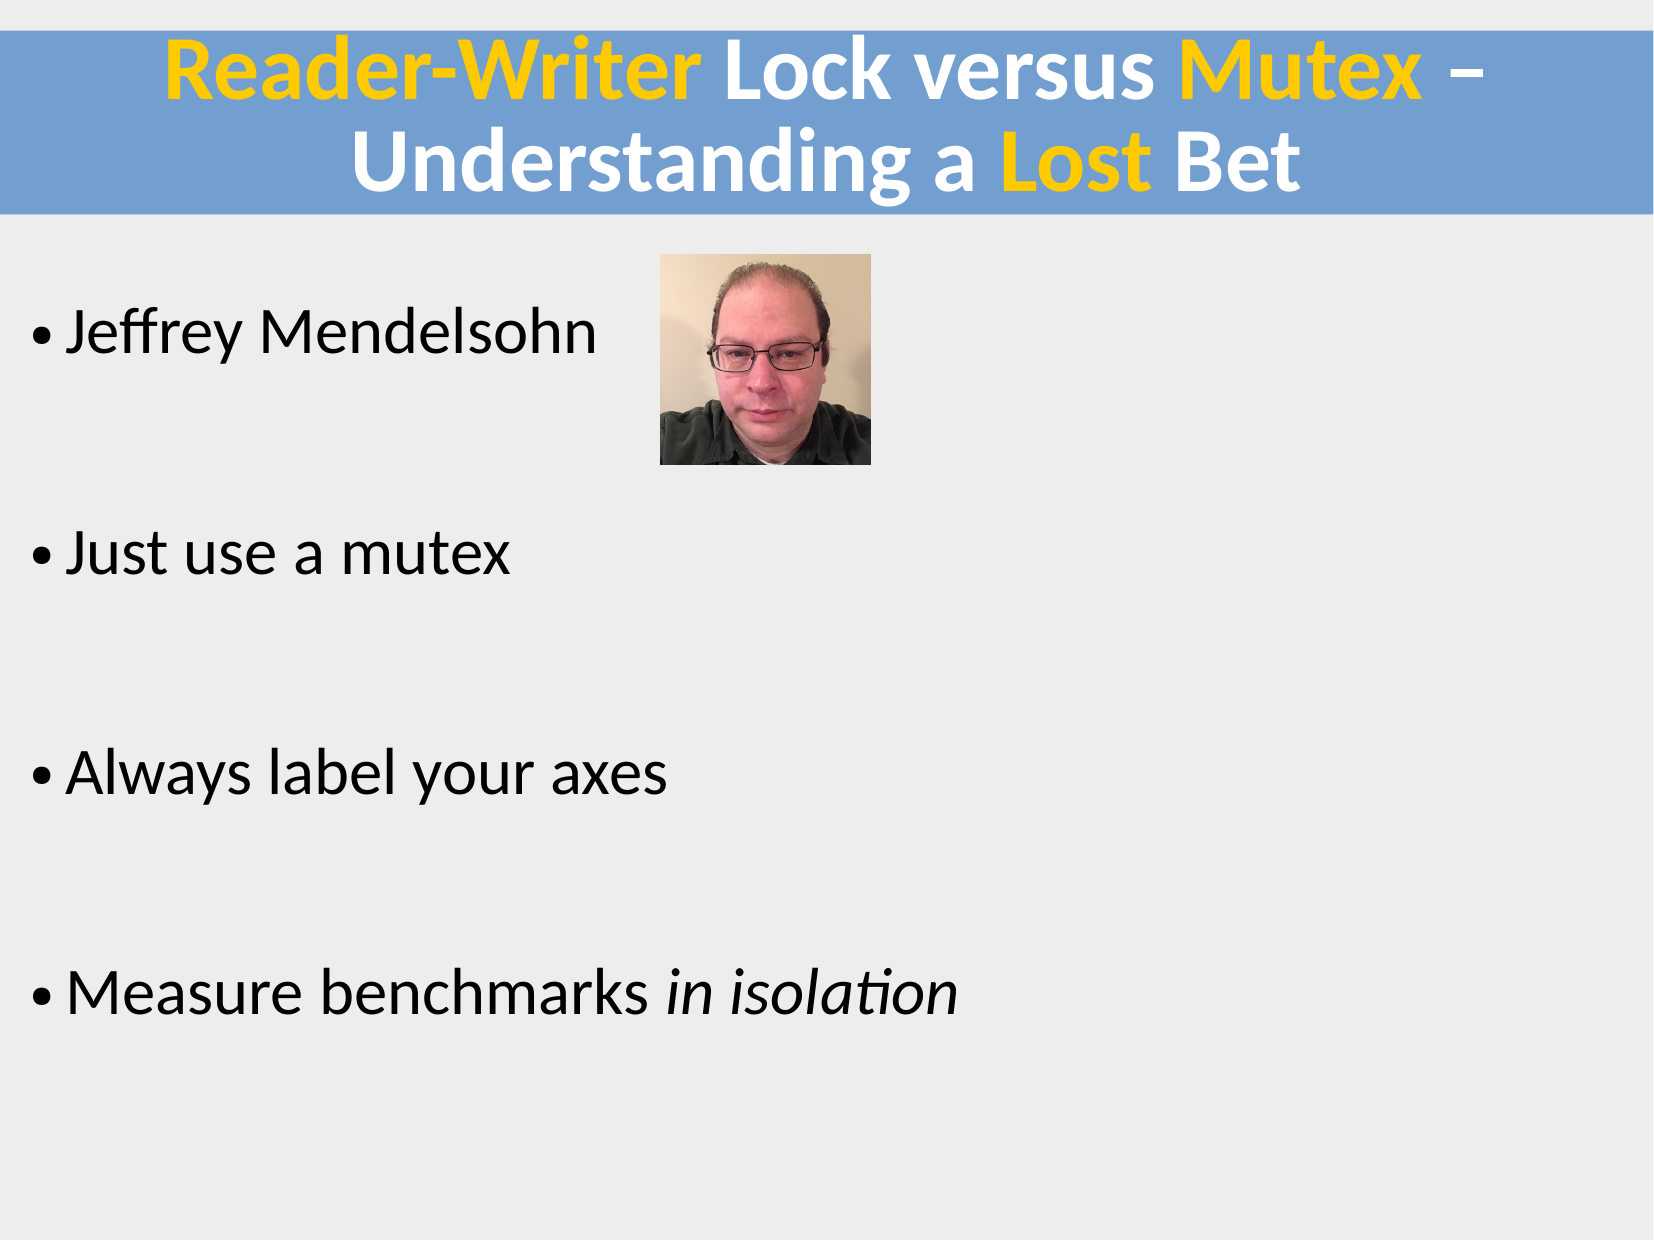

# Reader-Writer Lock versus Mutex – Understanding a Lost Bet
Jeffrey Mendelsohn
Just use a mutex
Always label your axes
Measure benchmarks in isolation